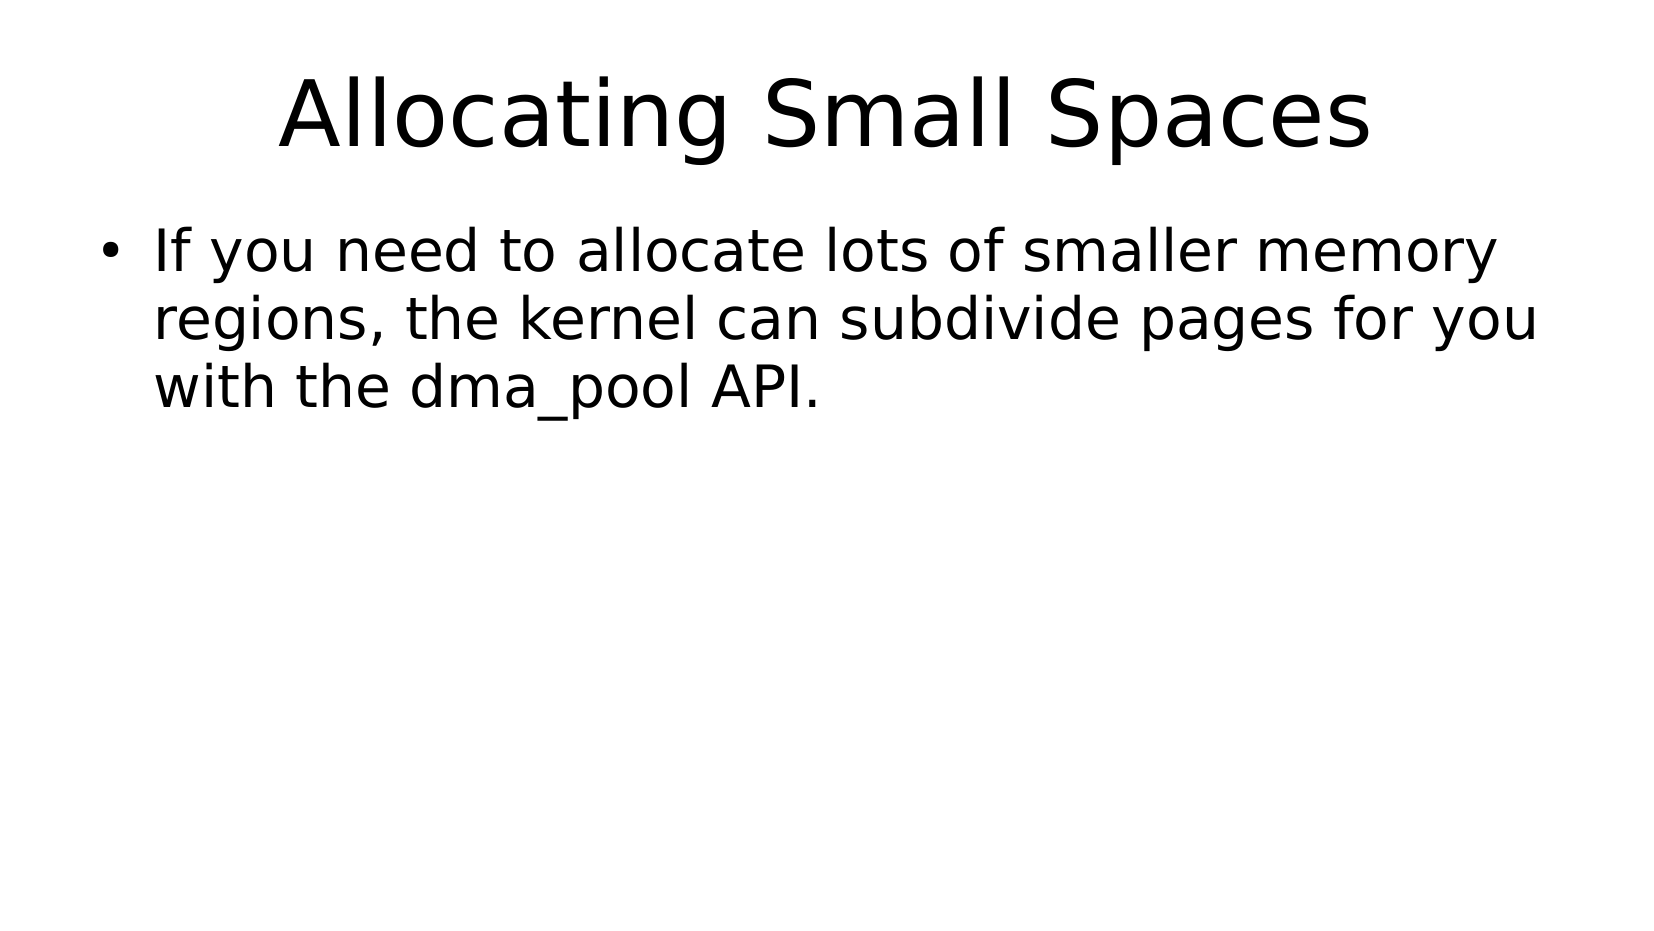

# Allocating Small Spaces
If you need to allocate lots of smaller memory regions, the kernel can subdivide pages for you with the dma_pool API.